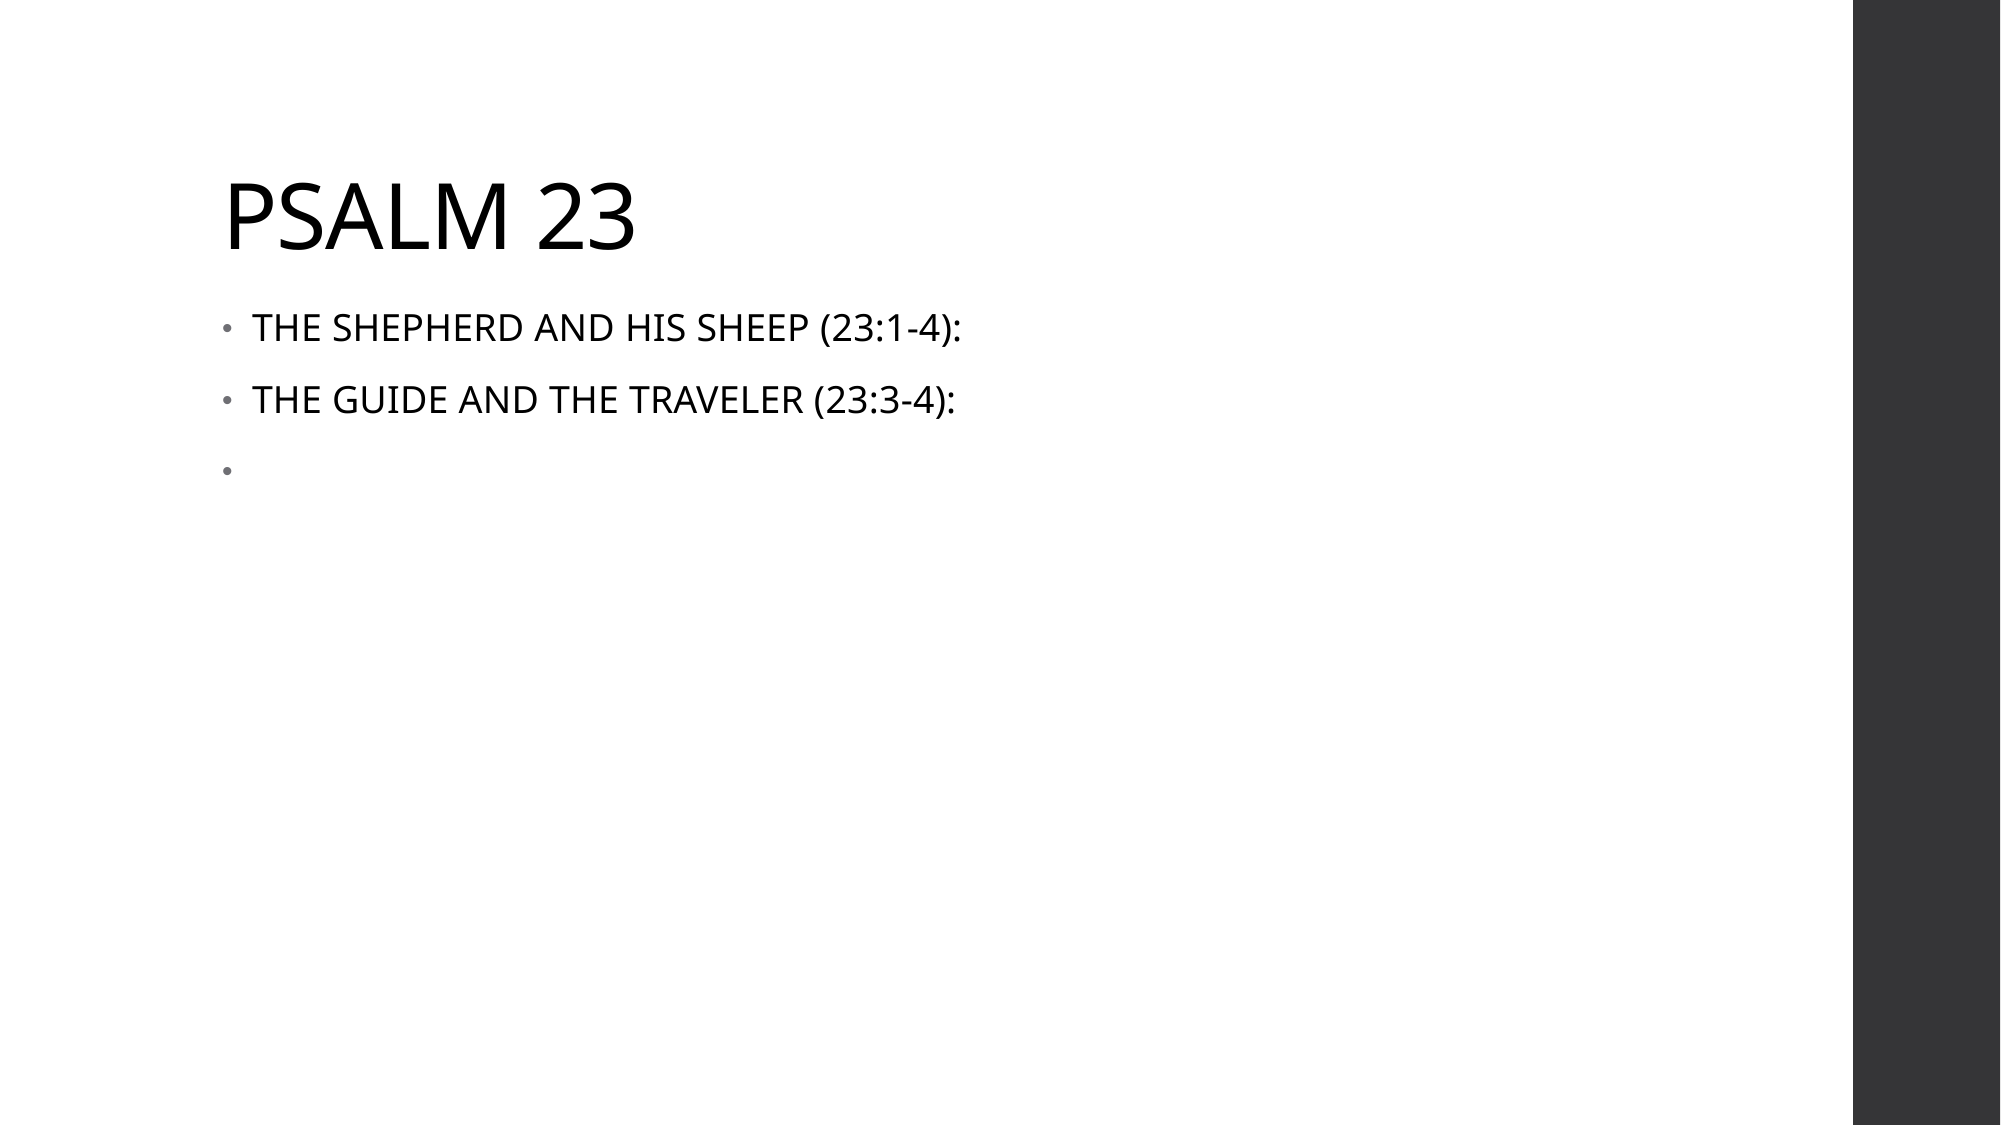

# PSALM 23
THE SHEPHERD AND HIS SHEEP (23:1-4):
THE GUIDE AND THE TRAVELER (23:3-4):